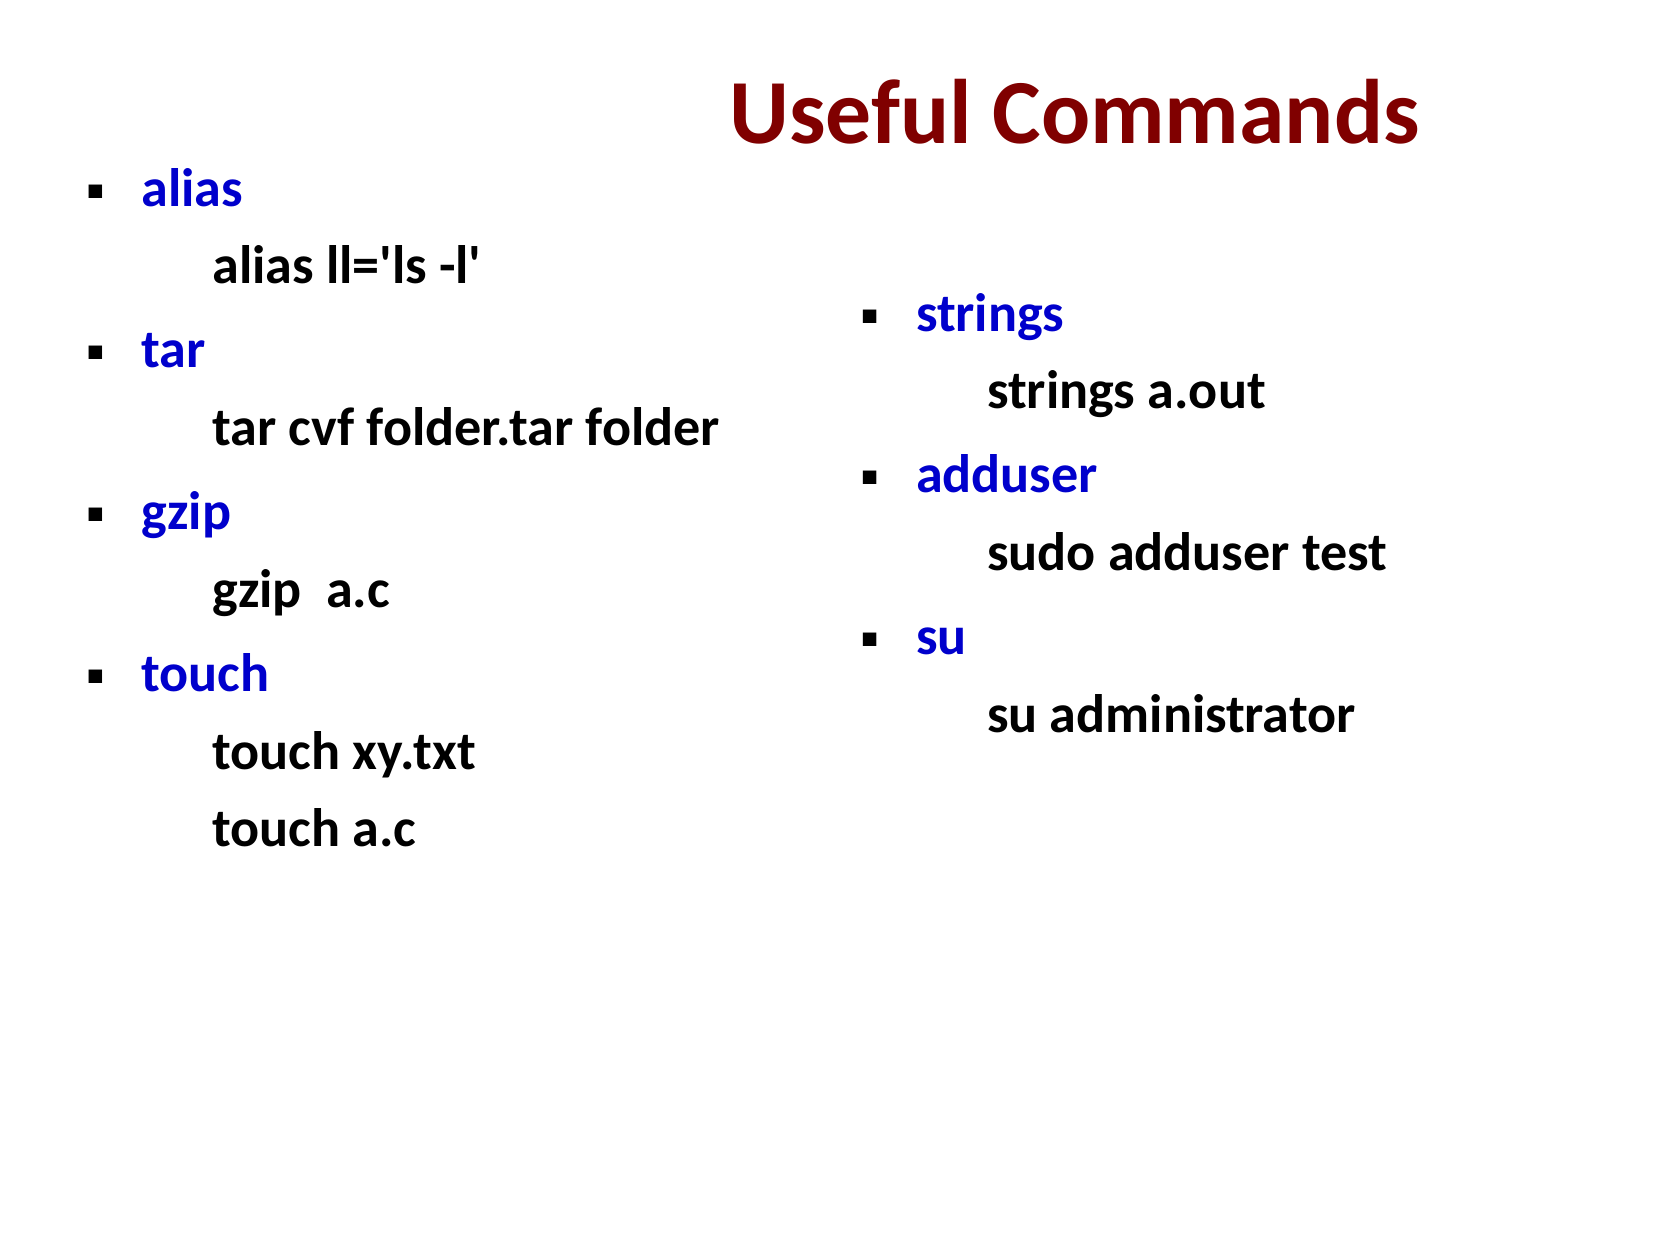

# Useful Commands
alias
alias ll='ls -l'
tar
tar cvf folder.tar folder
gzip
gzip a.c
touch
touch xy.txt
touch a.c
strings
strings a.out
adduser
sudo adduser test
su
su administrator